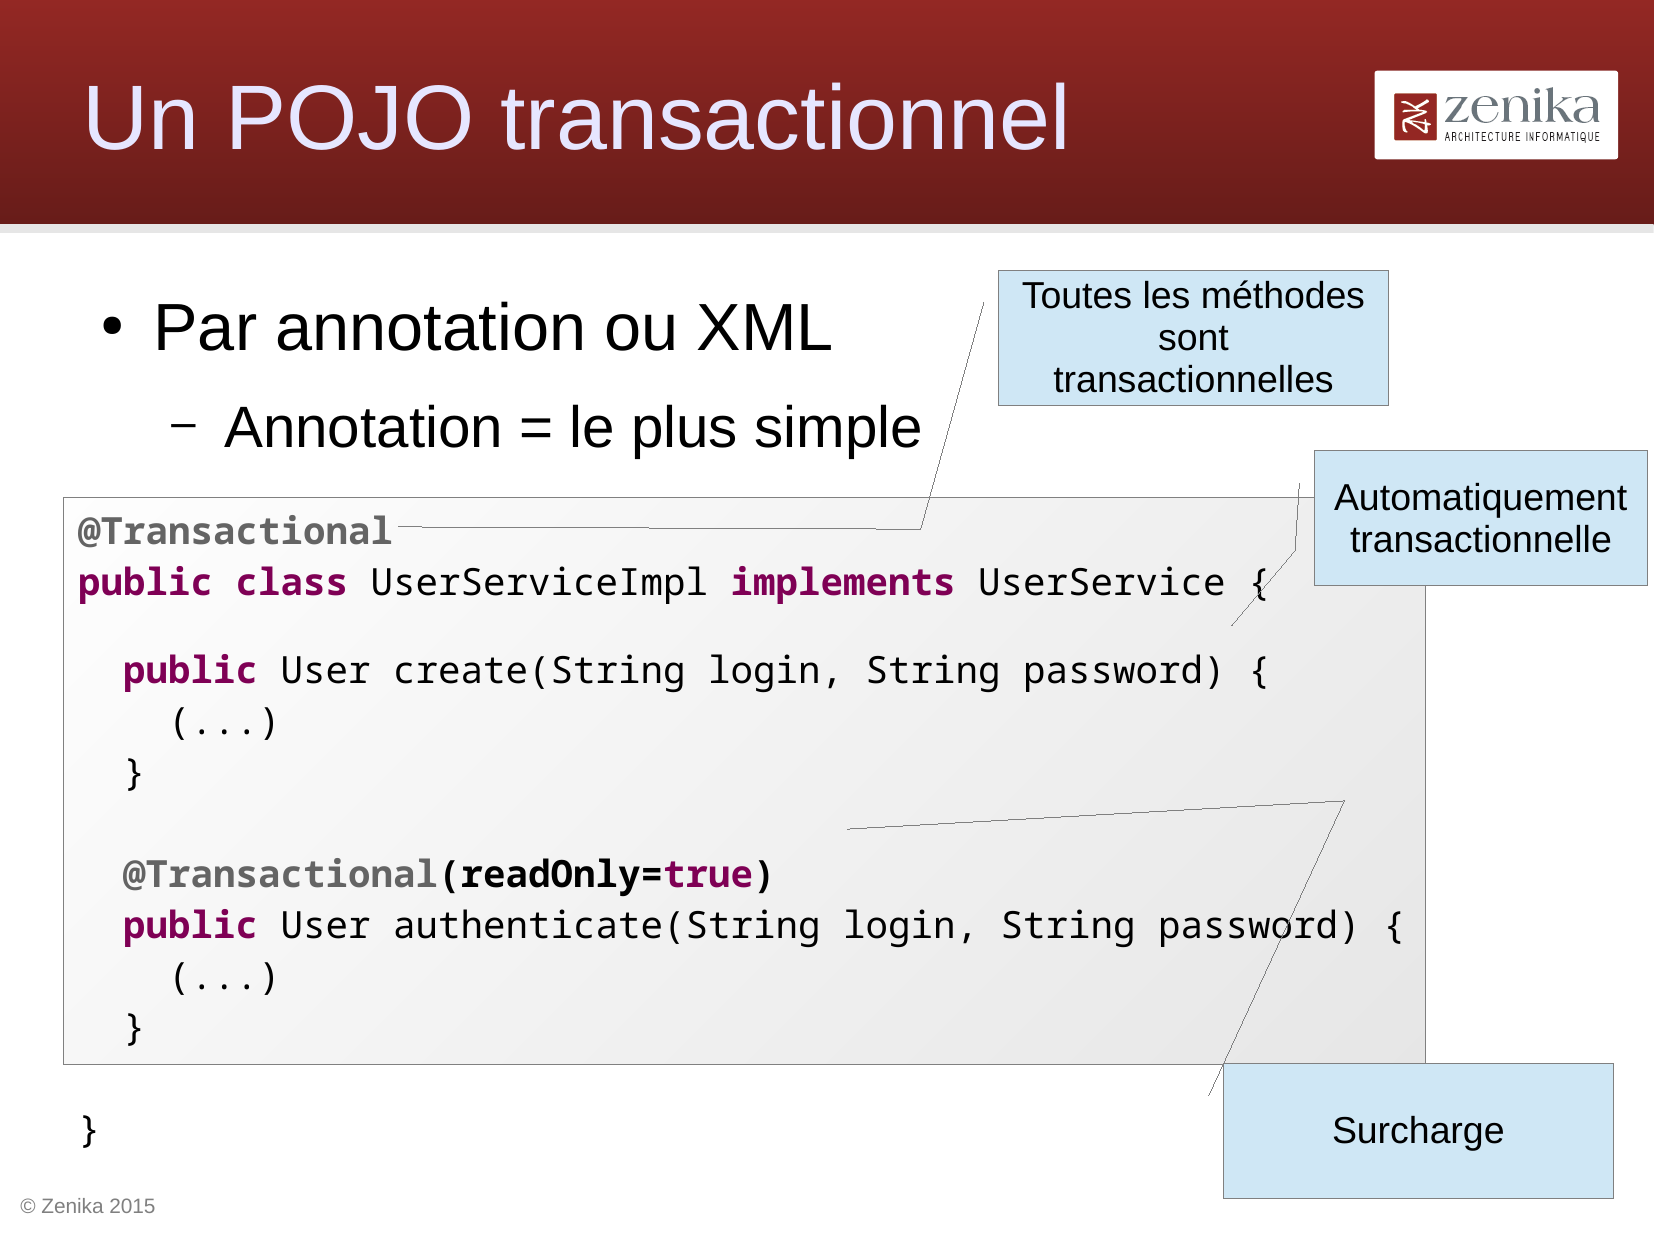

# Un POJO transactionnel
Toutes les méthodes sont transactionnelles
Par annotation ou XML
Annotation = le plus simple
Automatiquement transactionnelle
@Transactional
public class UserServiceImpl implements UserService {
 public User create(String login, String password) {
 (...)
 }
 @Transactional(readOnly=true)
 public User authenticate(String login, String password) {
 (...)
 }
}
Surcharge